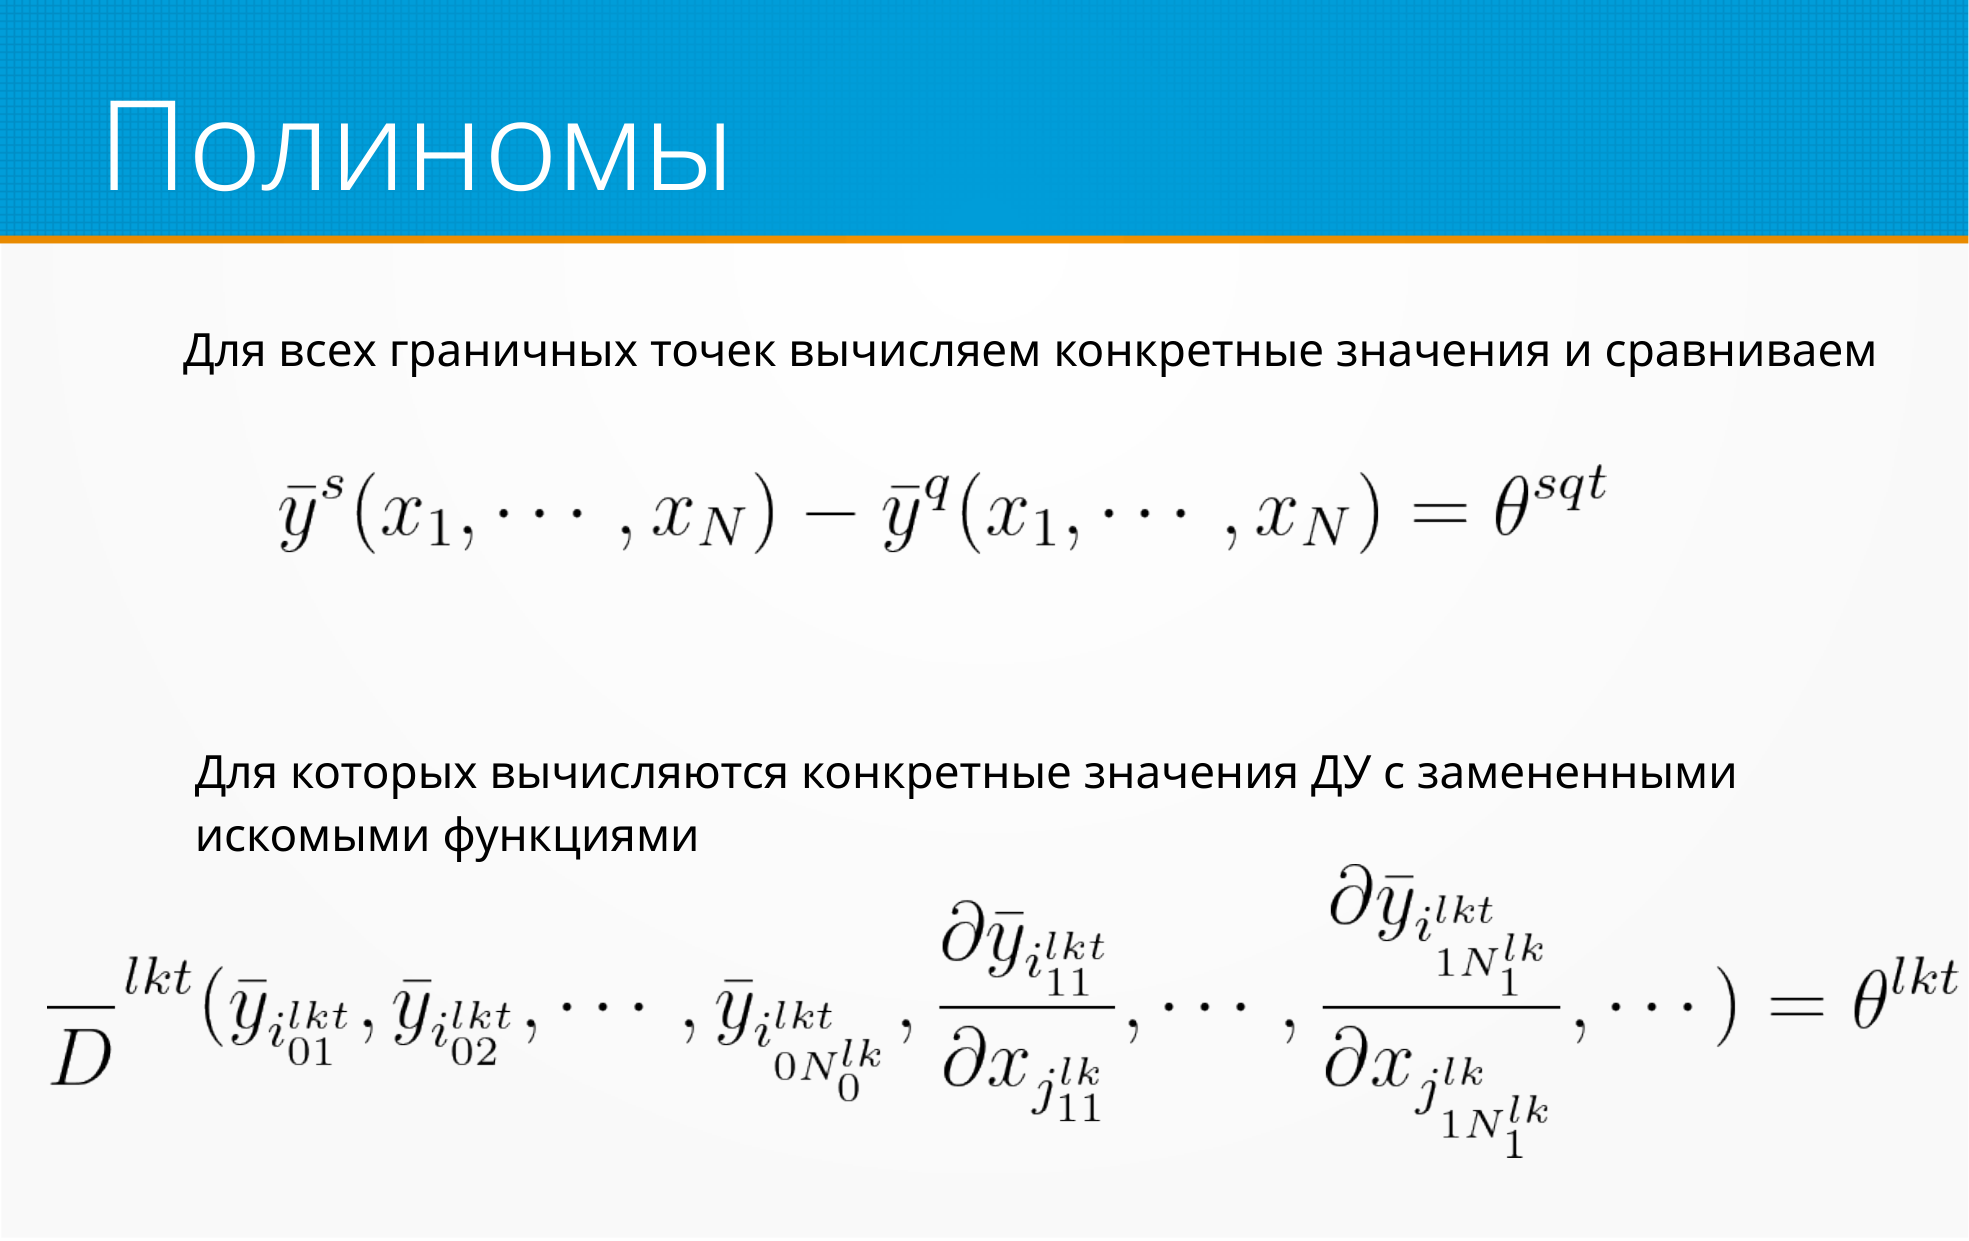

# Полиномы
Для всех граничных точек вычисляем конкретные значения и сравниваем
Для которых вычисляются конкретные значения ДУ с замененными
искомыми функциями